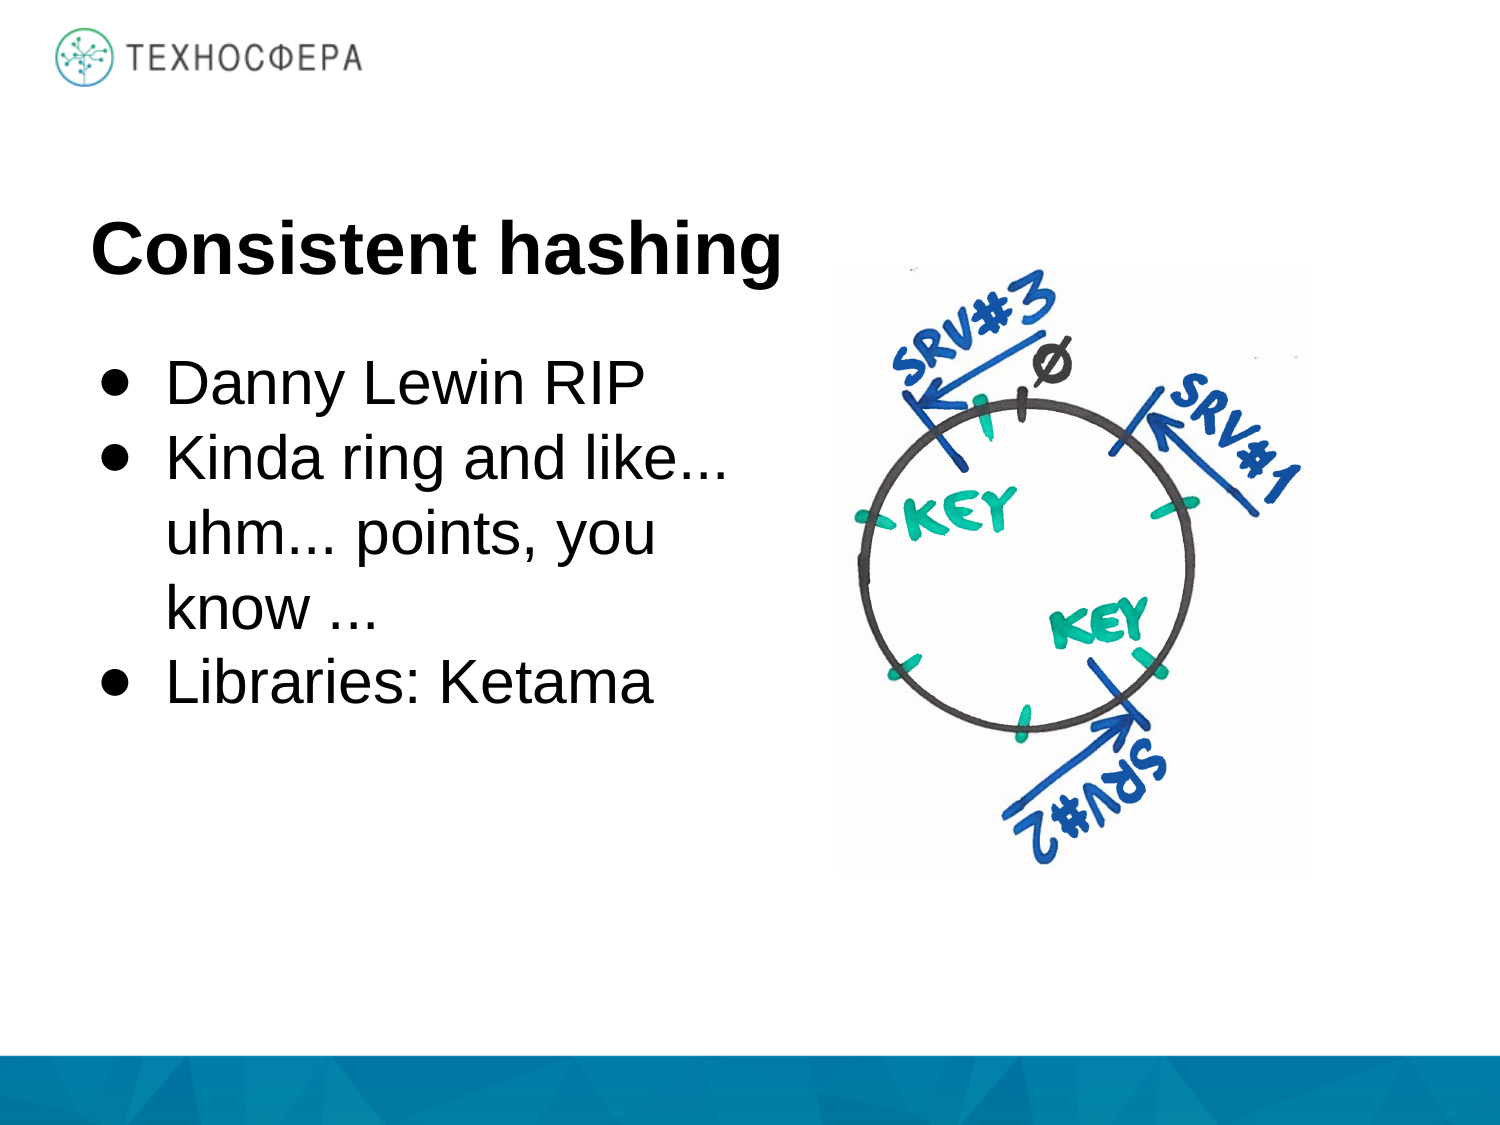

# Consistent hashing
Danny Lewin RIP
Kinda ring and like... uhm... points, you know ...
Libraries: Ketama